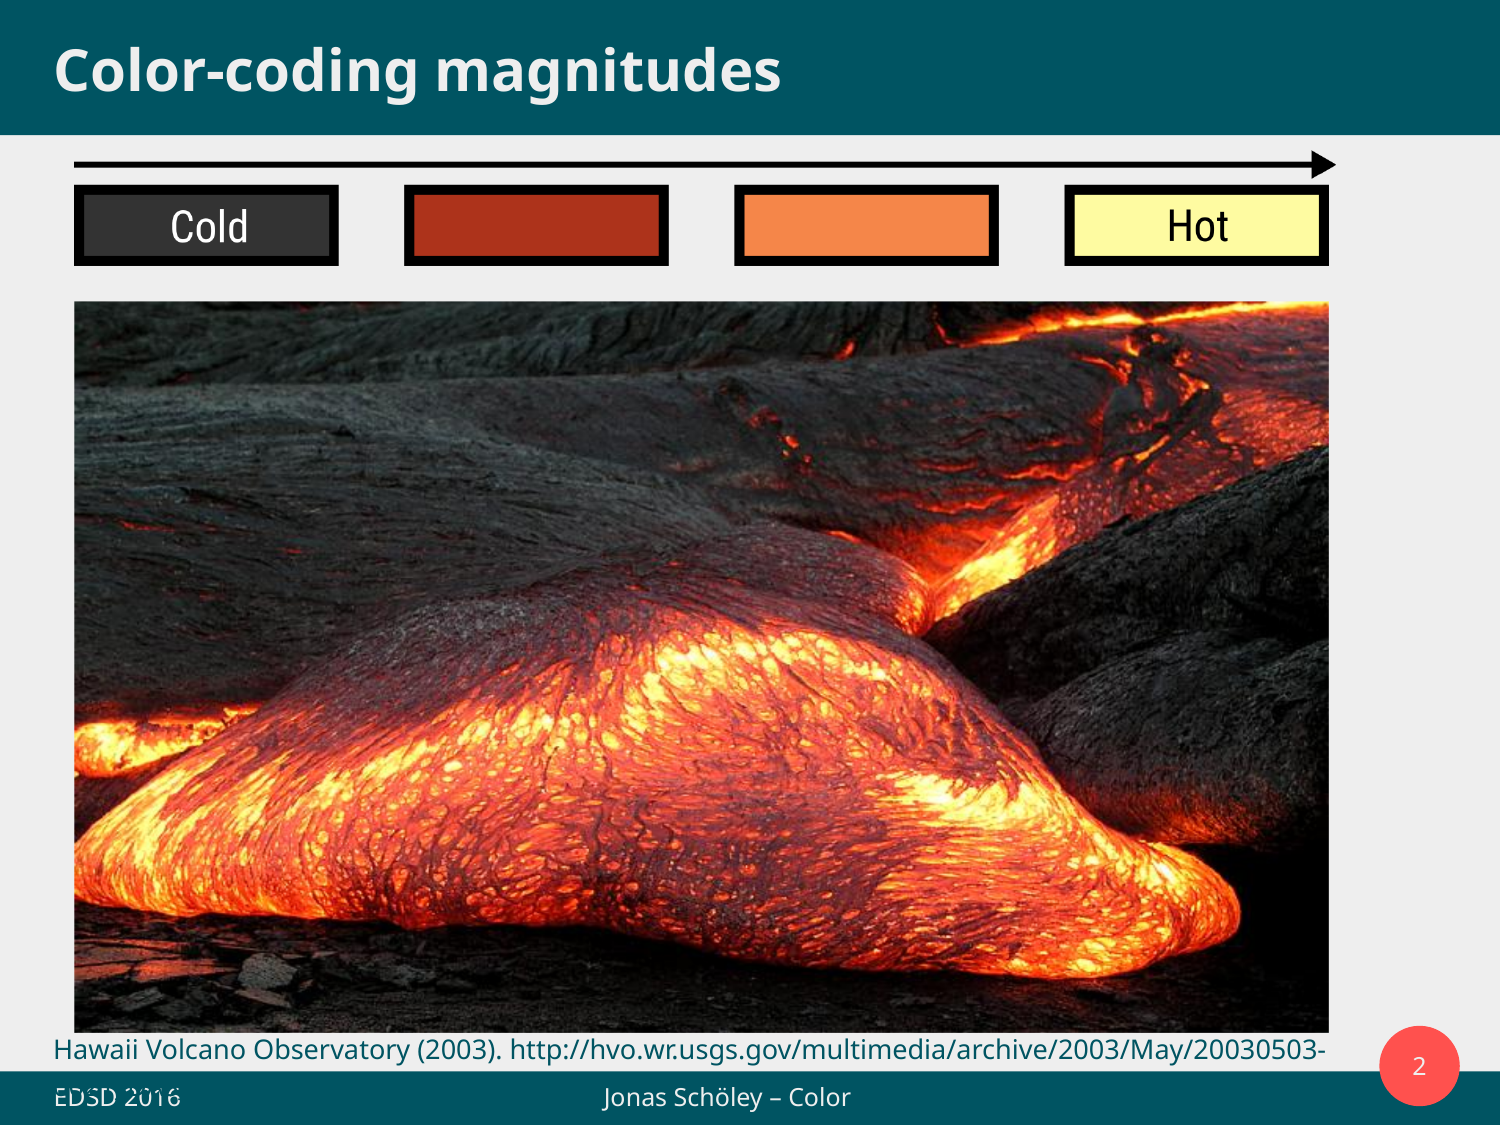

# Color-coding magnitudes
2
Hawaii Volcano Observatory (2003). http://hvo.wr.usgs.gov/multimedia/archive/2003/May/20030503-0021_DAS_large.jpg
EDSD 2016
Jonas Schöley – Color